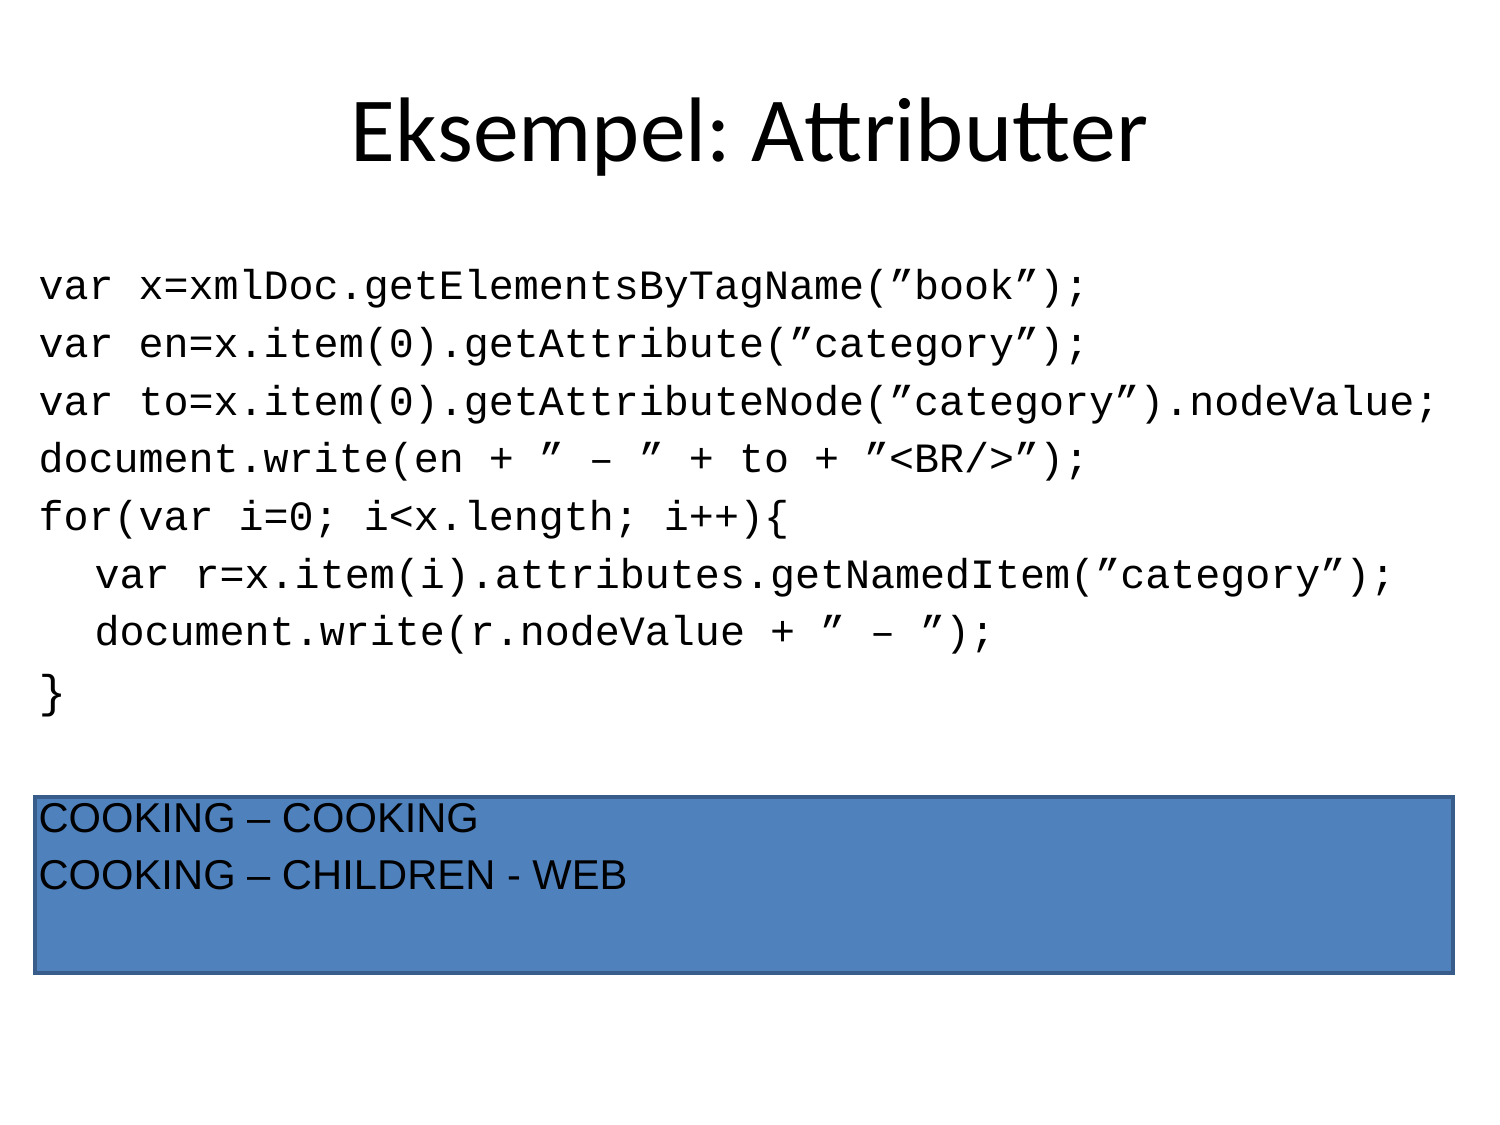

# Eksempel: Attributter
var x=xmlDoc.getElementsByTagName(”book”);
var en=x.item(0).getAttribute(”category”);
var to=x.item(0).getAttributeNode(”category”).nodeValue;
document.write(en + ” – ” + to + ”<BR/>”);
for(var i=0; i<x.length; i++){
	var r=x.item(i).attributes.getNamedItem(”category”);
	document.write(r.nodeValue + ” – ”);
}
COOKING – COOKING
COOKING – CHILDREN - WEB